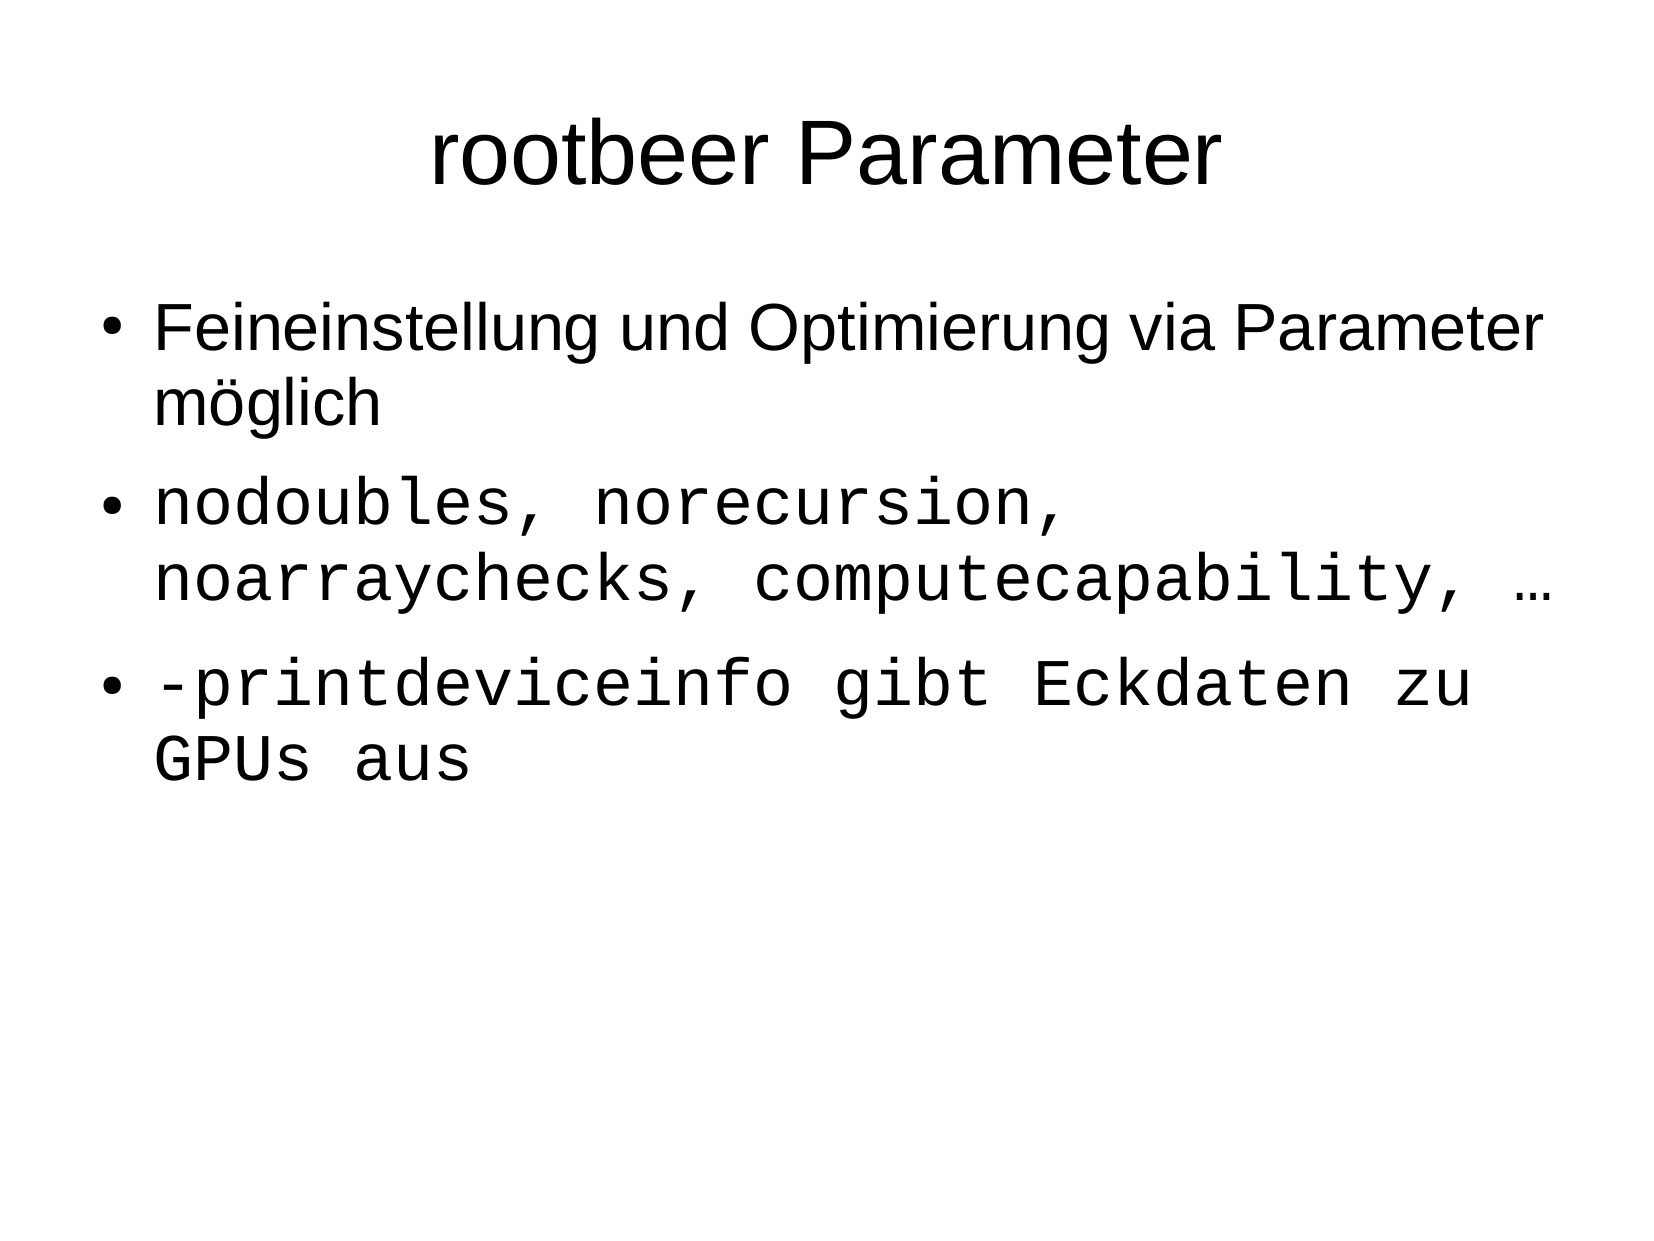

# rootbeer Parameter
Feineinstellung und Optimierung via Parameter möglich
nodoubles, norecursion, noarraychecks, computecapability, …
-printdeviceinfo gibt Eckdaten zu GPUs aus